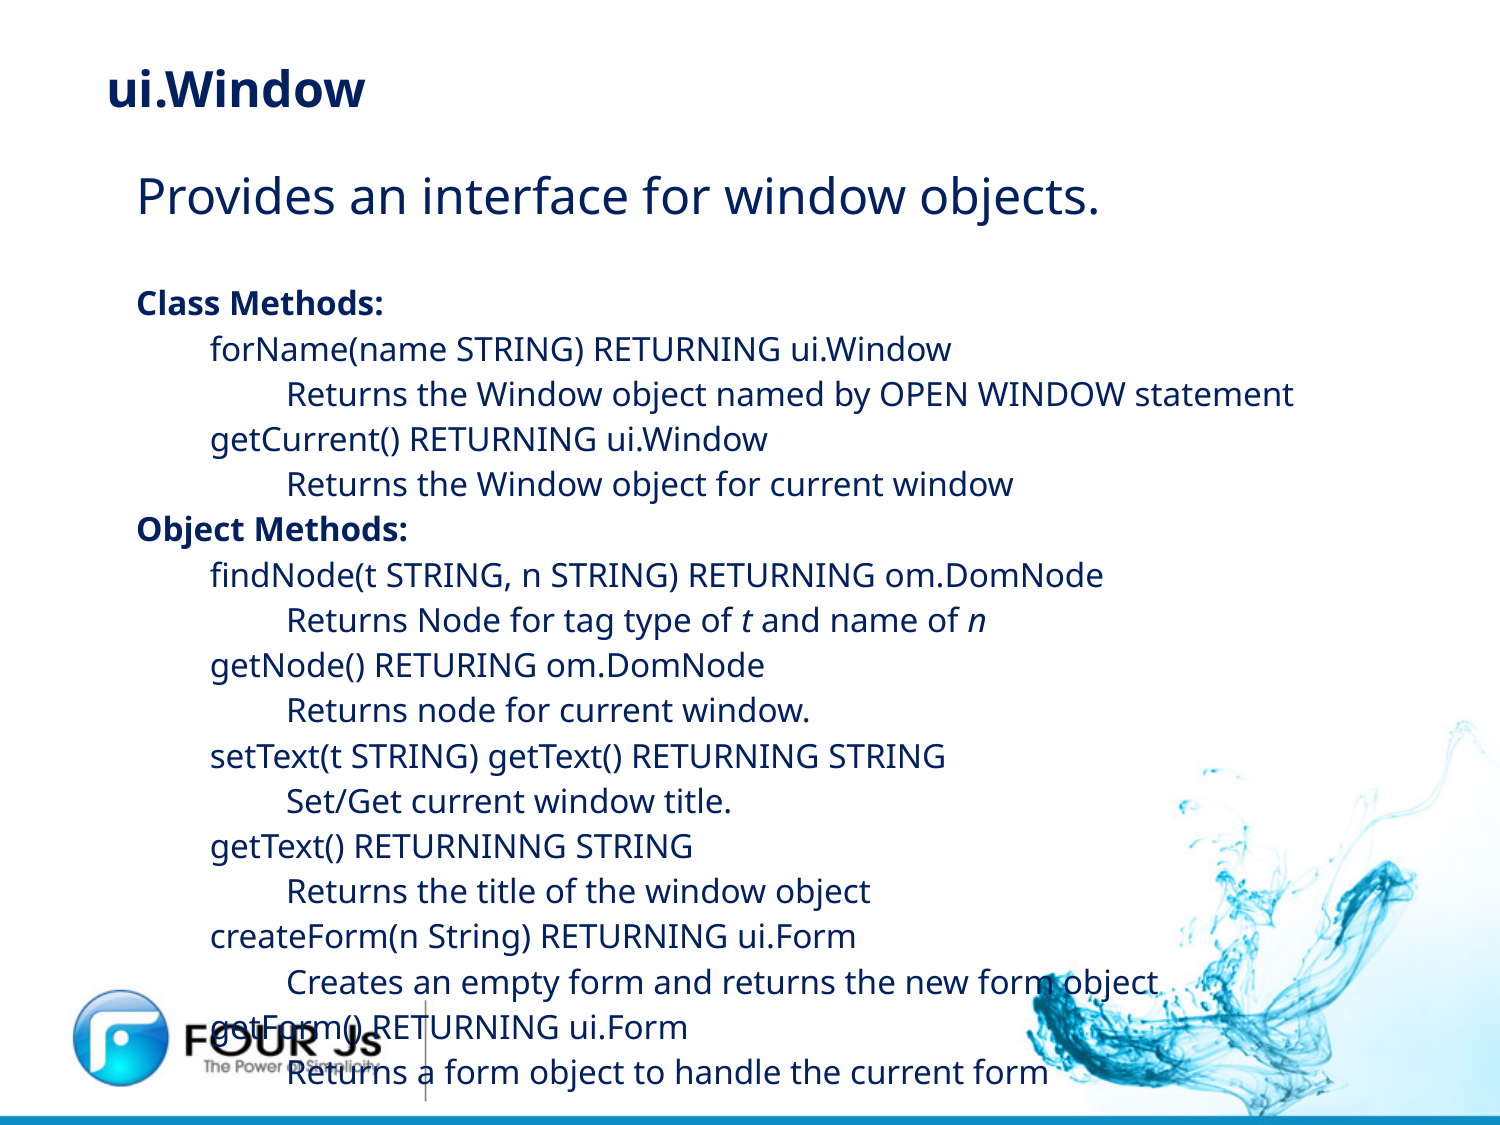

# ui.Window
Provides an interface for window objects.
Class Methods:
	forName(name STRING) RETURNING ui.Window
	Returns the Window object named by OPEN WINDOW statement
	getCurrent() RETURNING ui.Window
	Returns the Window object for current window
Object Methods:
	findNode(t STRING, n STRING) RETURNING om.DomNode
	Returns Node for tag type of t and name of n
	getNode() RETURING om.DomNode
	Returns node for current window.
	setText(t STRING) getText() RETURNING STRING
	Set/Get current window title.
	getText() RETURNINNG STRING
	Returns the title of the window object
	createForm(n String) RETURNING ui.Form
	Creates an empty form and returns the new form object
	getForm() RETURNING ui.Form
	Returns a form object to handle the current form